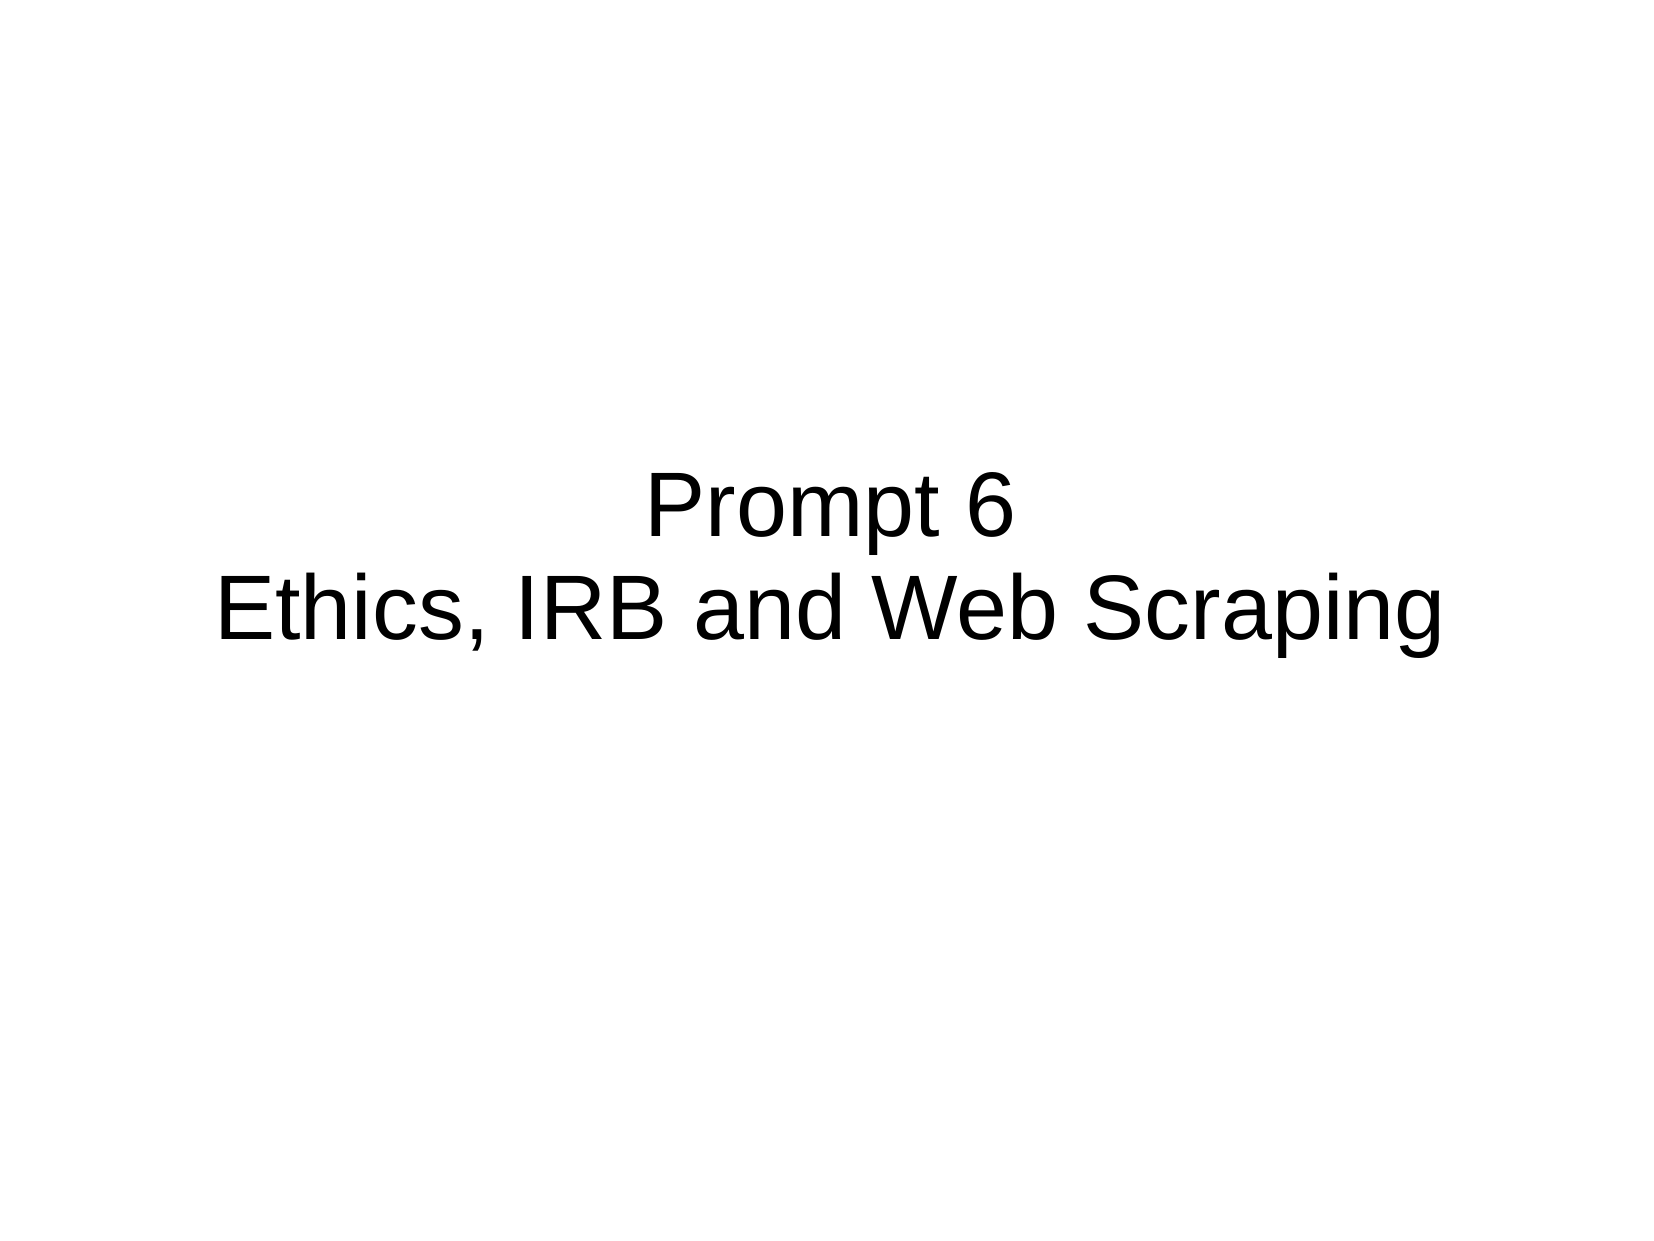

# Prompt 6 Ethics, IRB and Web Scraping